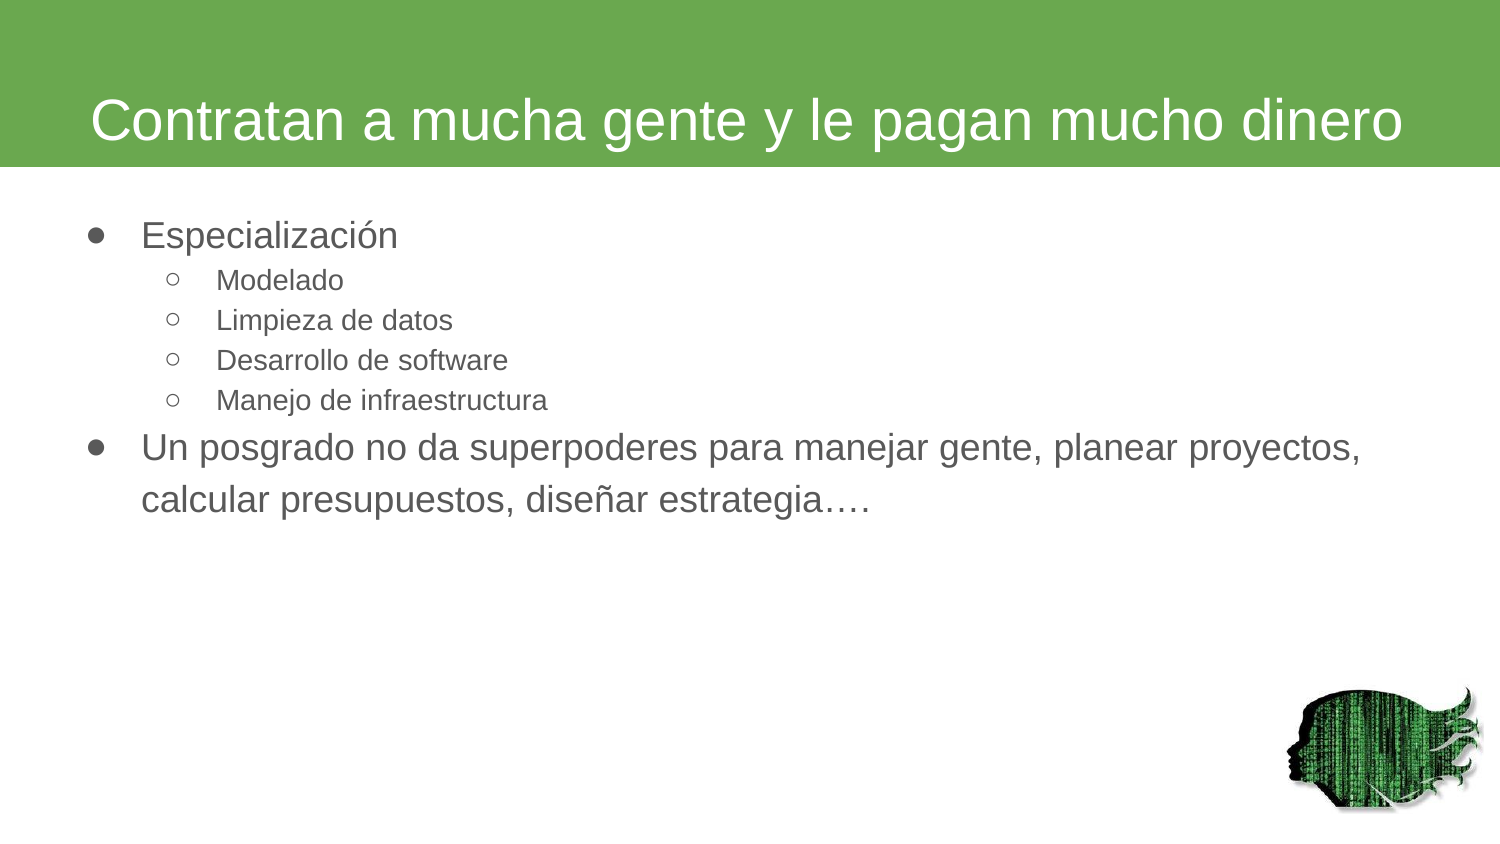

Contratan a mucha gente y le pagan mucho dinero
# Especialización
Modelado
Limpieza de datos
Desarrollo de software
Manejo de infraestructura
Un posgrado no da superpoderes para manejar gente, planear proyectos, calcular presupuestos, diseñar estrategia….